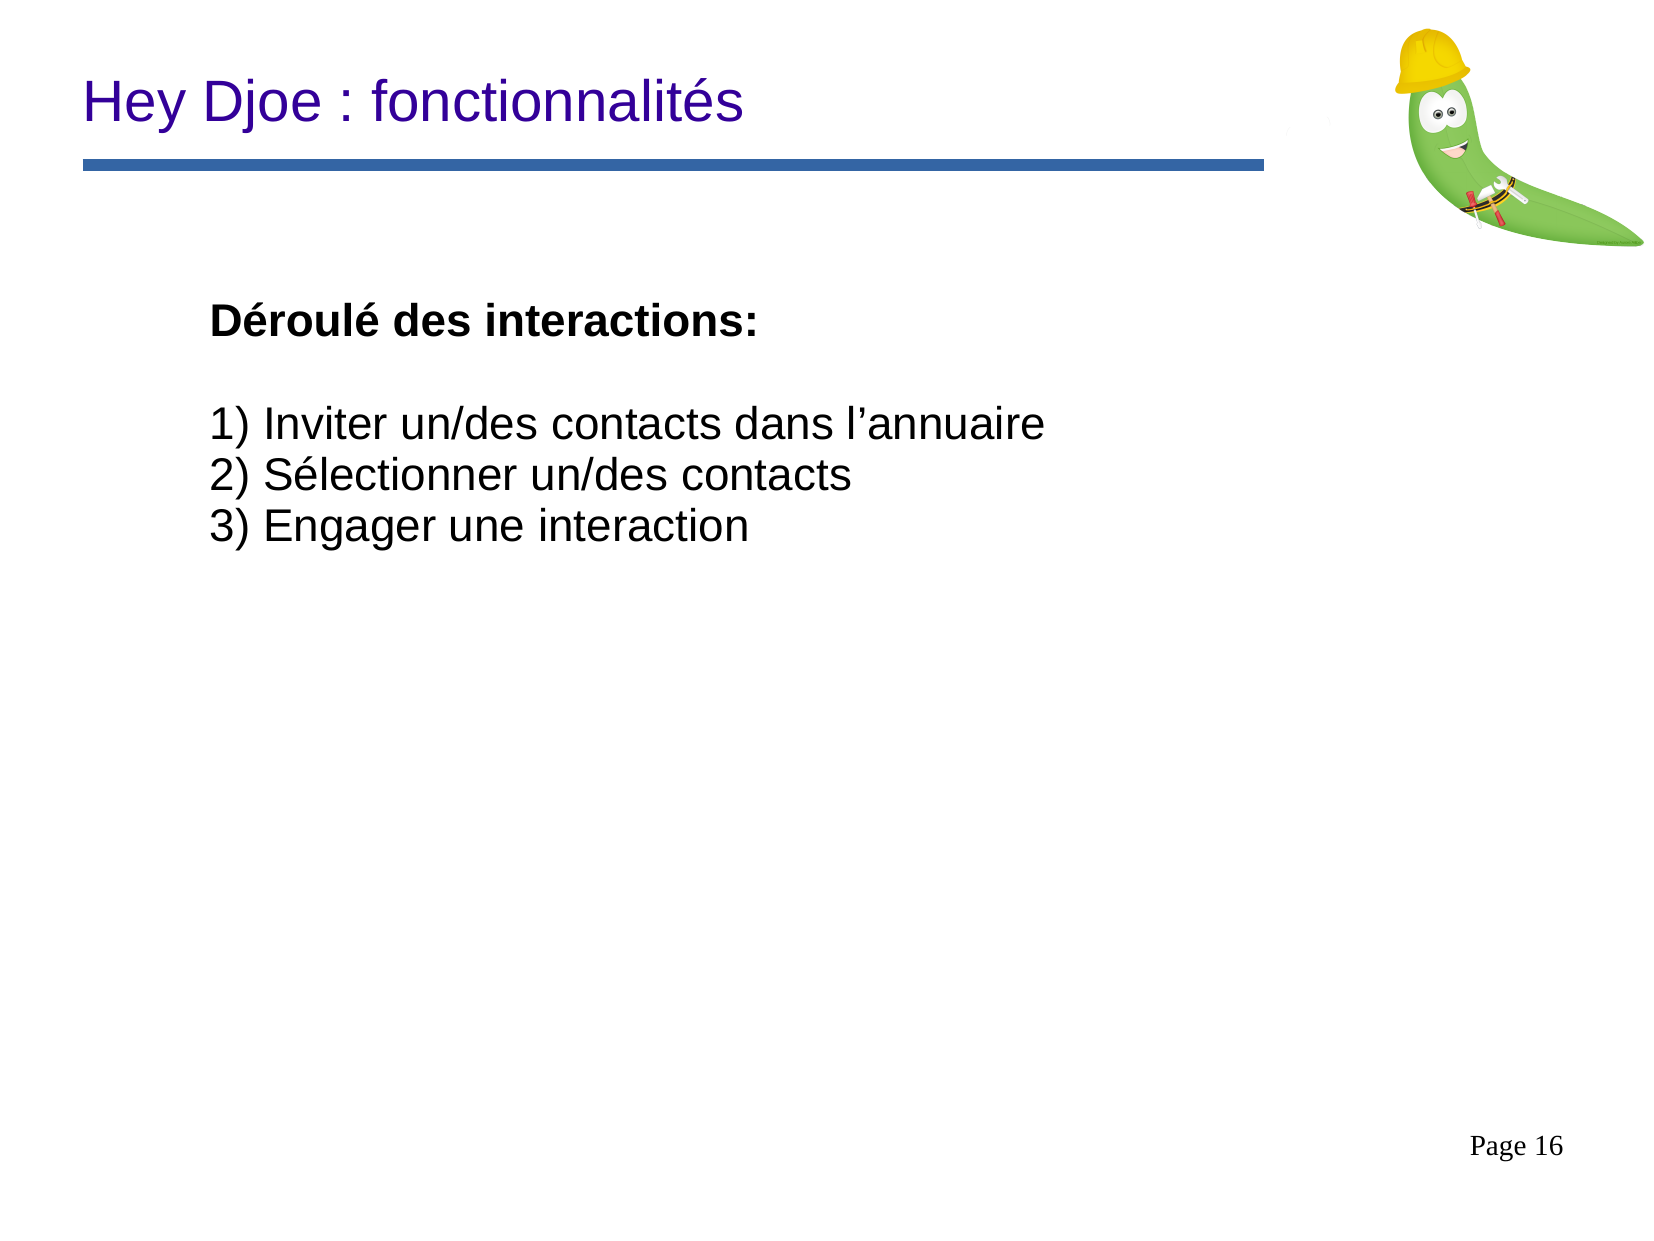

# Hey Djoe : fonctionnalités
Déroulé des interactions:
 Inviter un/des contacts dans l’annuaire
 Sélectionner un/des contacts
 Engager une interaction
16